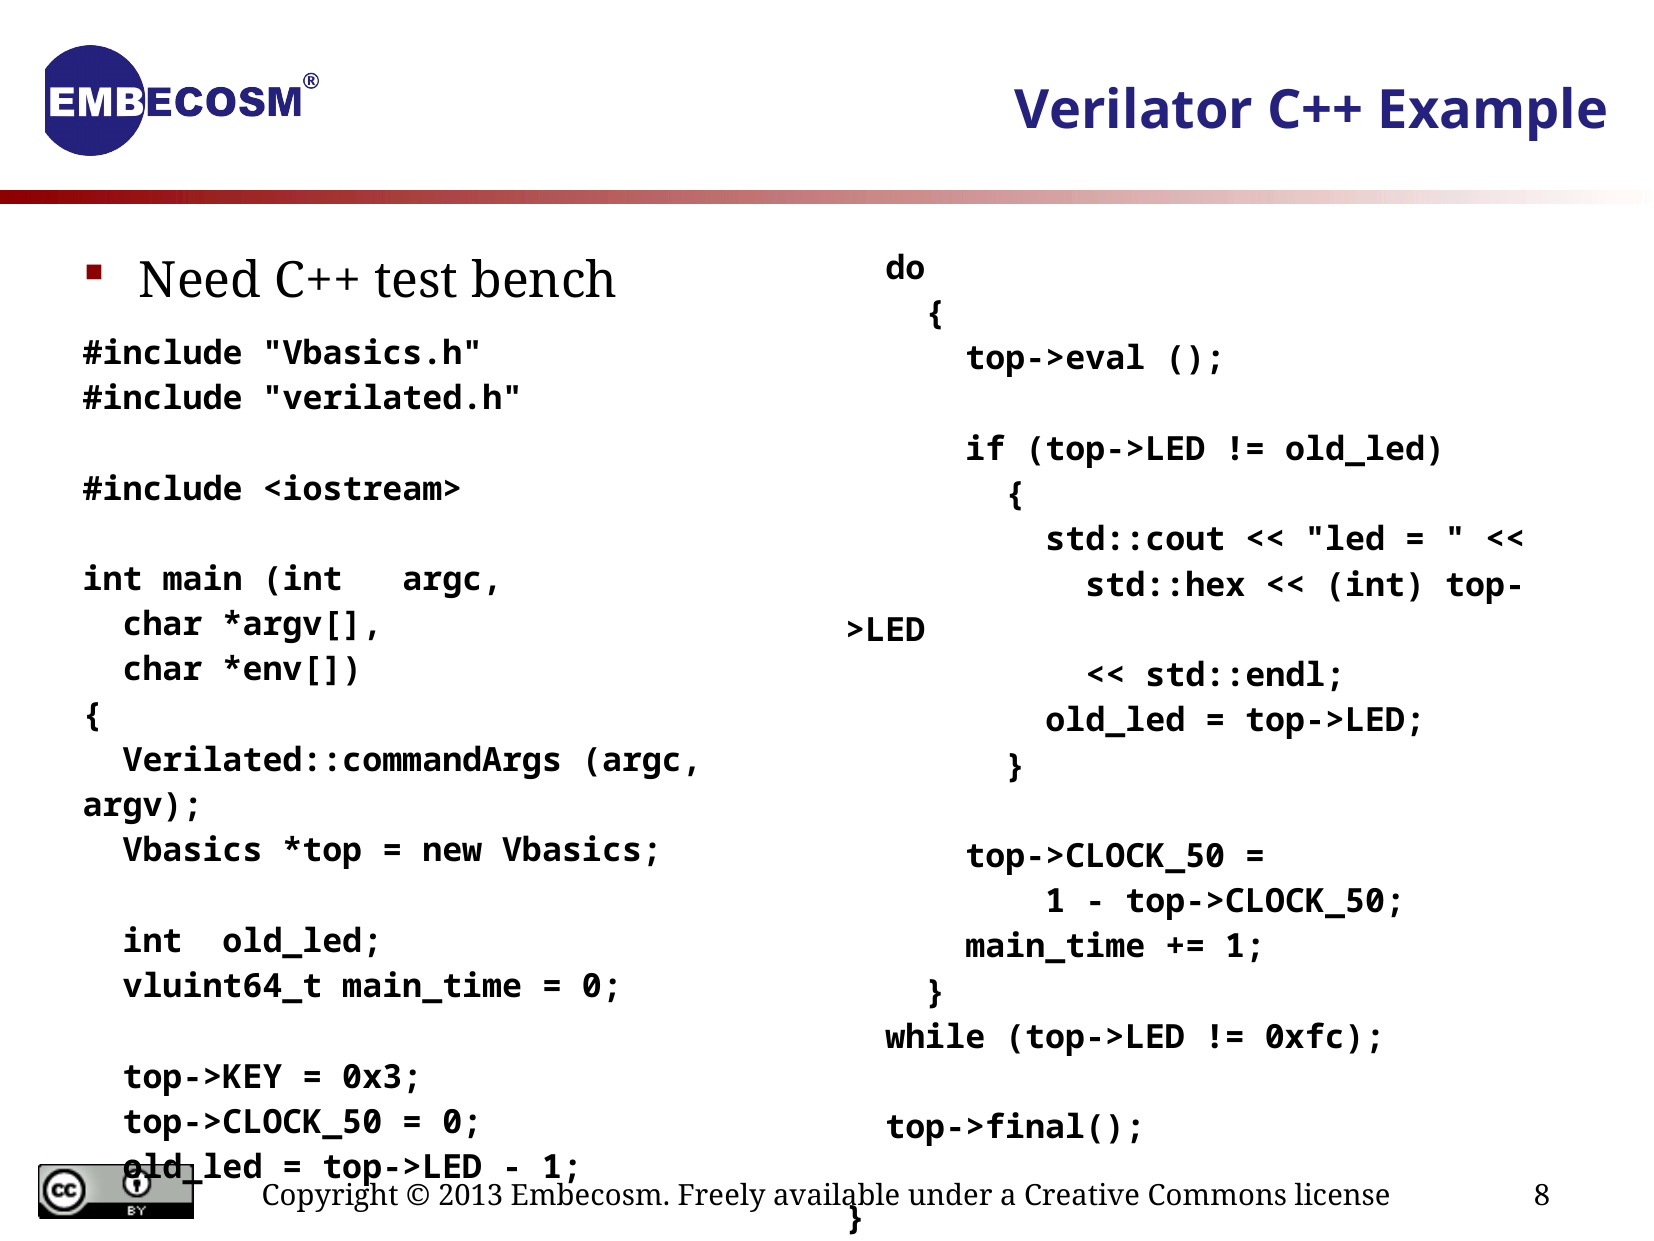

# Verilator C++ Example
Need C++ test bench
#include "Vbasics.h"
#include "verilated.h"
#include <iostream>
int main (int argc,
 char *argv[],
 char *env[])
{
 Verilated::commandArgs (argc, argv);
 Vbasics *top = new Vbasics;
 int old_led;
 vluint64_t main_time = 0;
 top->KEY = 0x3;
 top->CLOCK_50 = 0;
 old_led = top->LED - 1;
 do
 {
 top->eval ();
 if (top->LED != old_led)
 {
 std::cout << "led = " <<
 std::hex << (int) top->LED
 << std::endl;
 old_led = top->LED;
 }
 top->CLOCK_50 =
 1 - top->CLOCK_50;
 main_time += 1;
 }
 while (top->LED != 0xfc);
 top->final();
}
Copyright © 2013 Embecosm. Freely available under a Creative Commons license
8